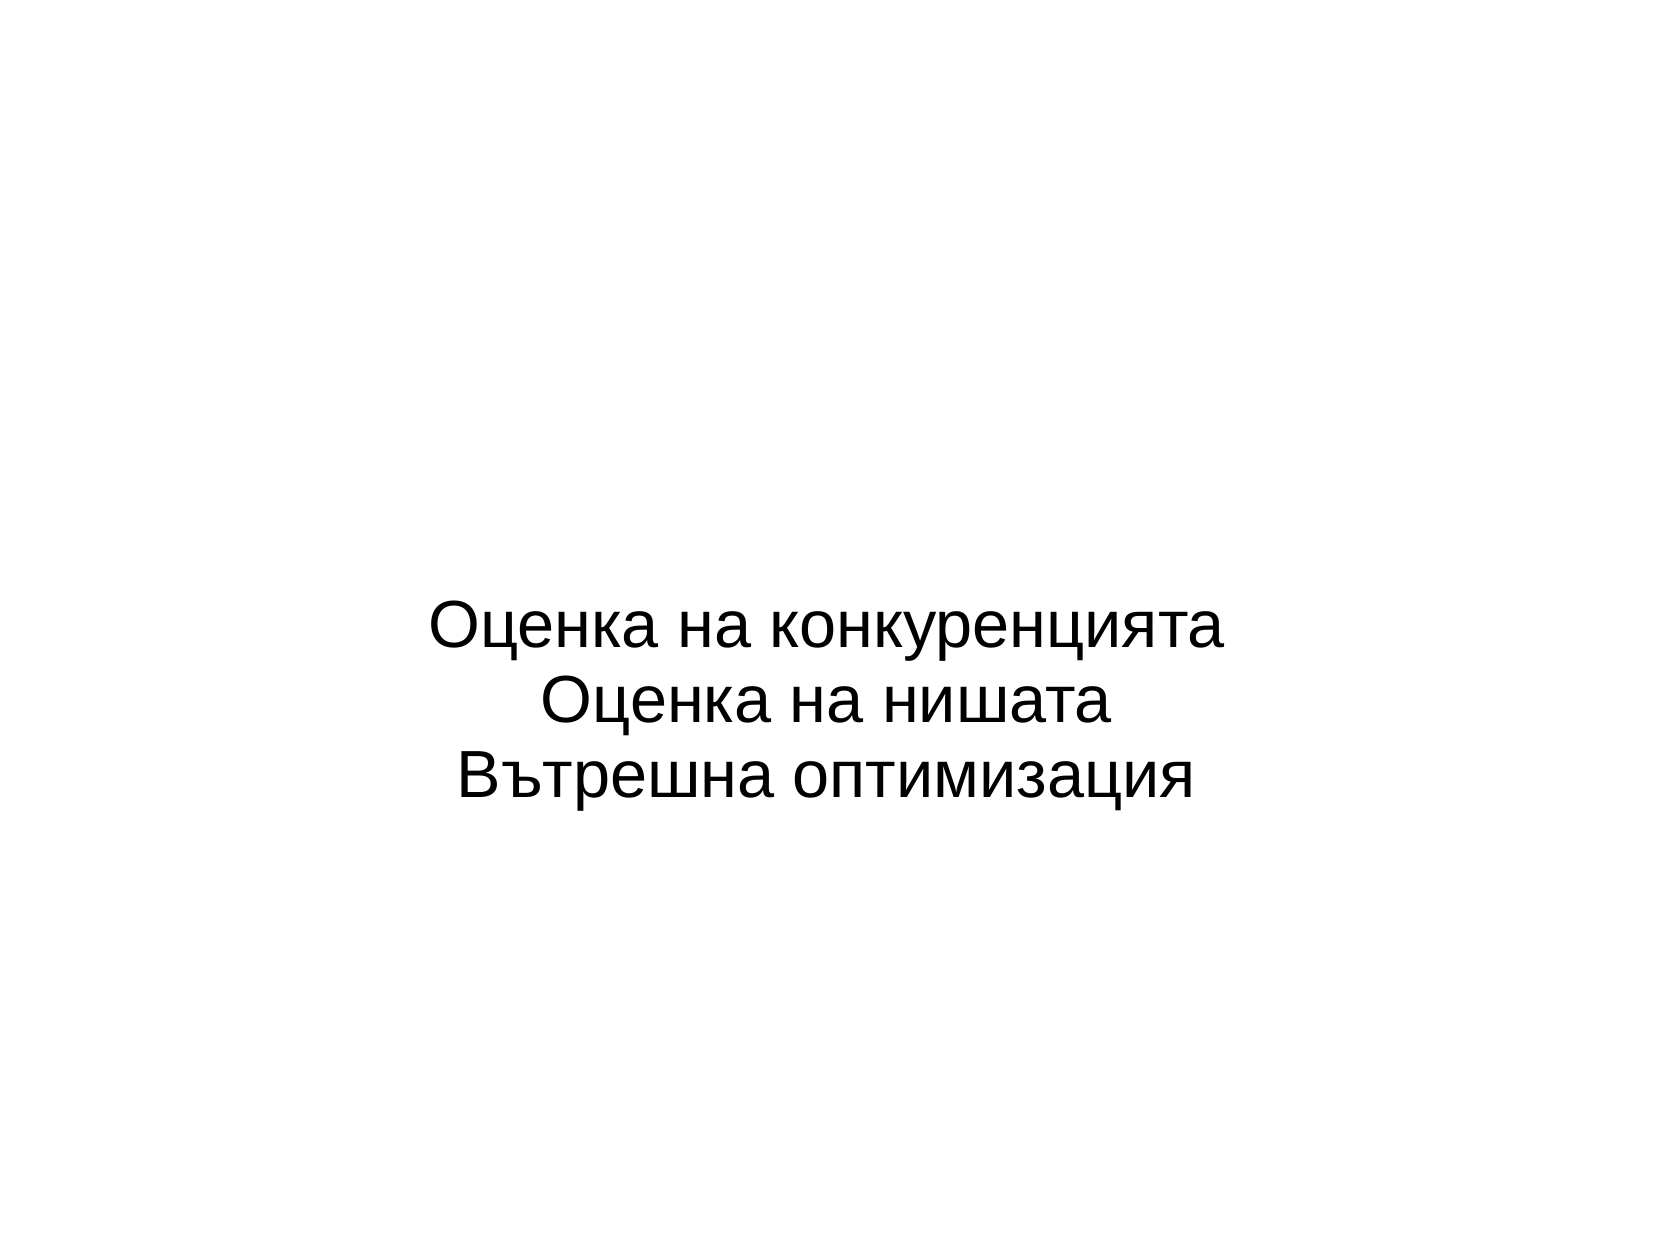

#
Оценка на конкуренцията
Оценка на нишата
Вътрешна оптимизация